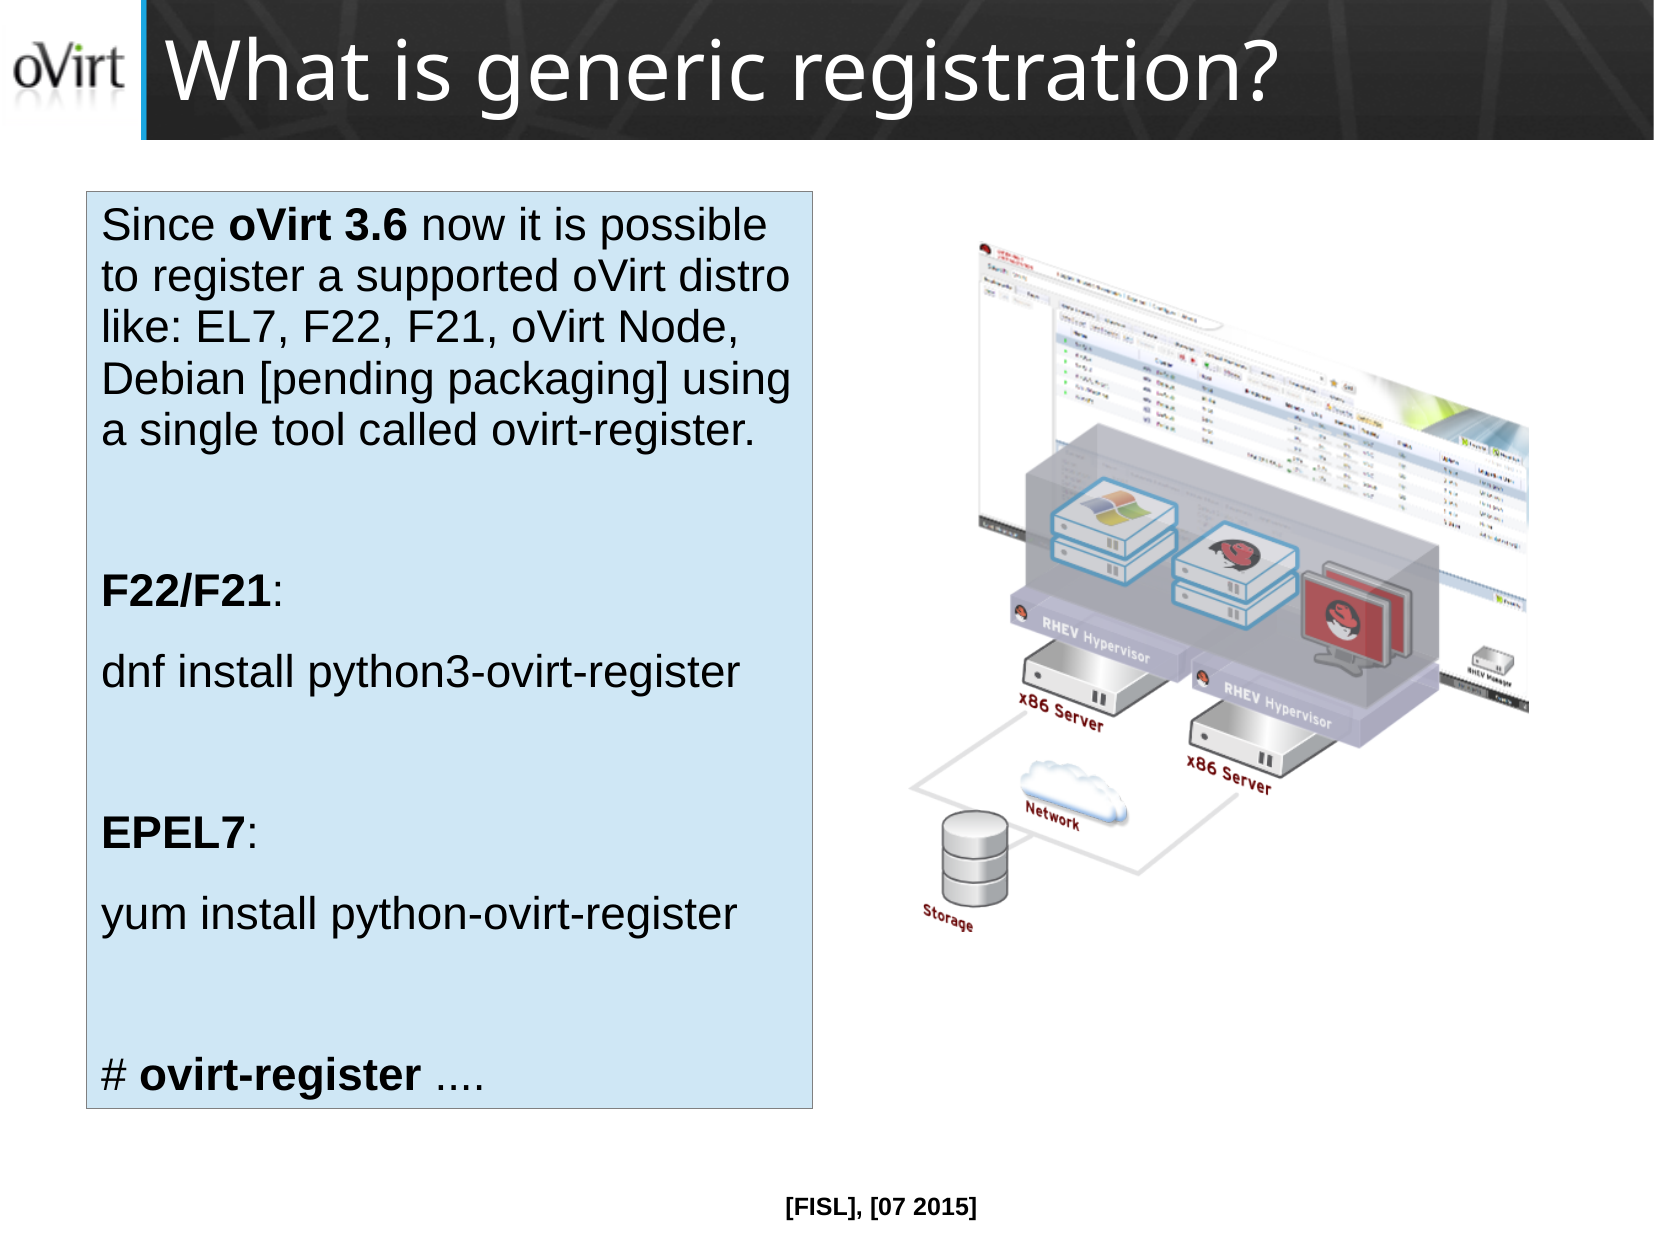

# What is generic registration?
Since oVirt 3.6 now it is possible to register a supported oVirt distro like: EL7, F22, F21, oVirt Node, Debian [pending packaging] using a single tool called ovirt-register.
F22/F21:
dnf install python3-ovirt-register
EPEL7:
yum install python-ovirt-register
# ovirt-register ....